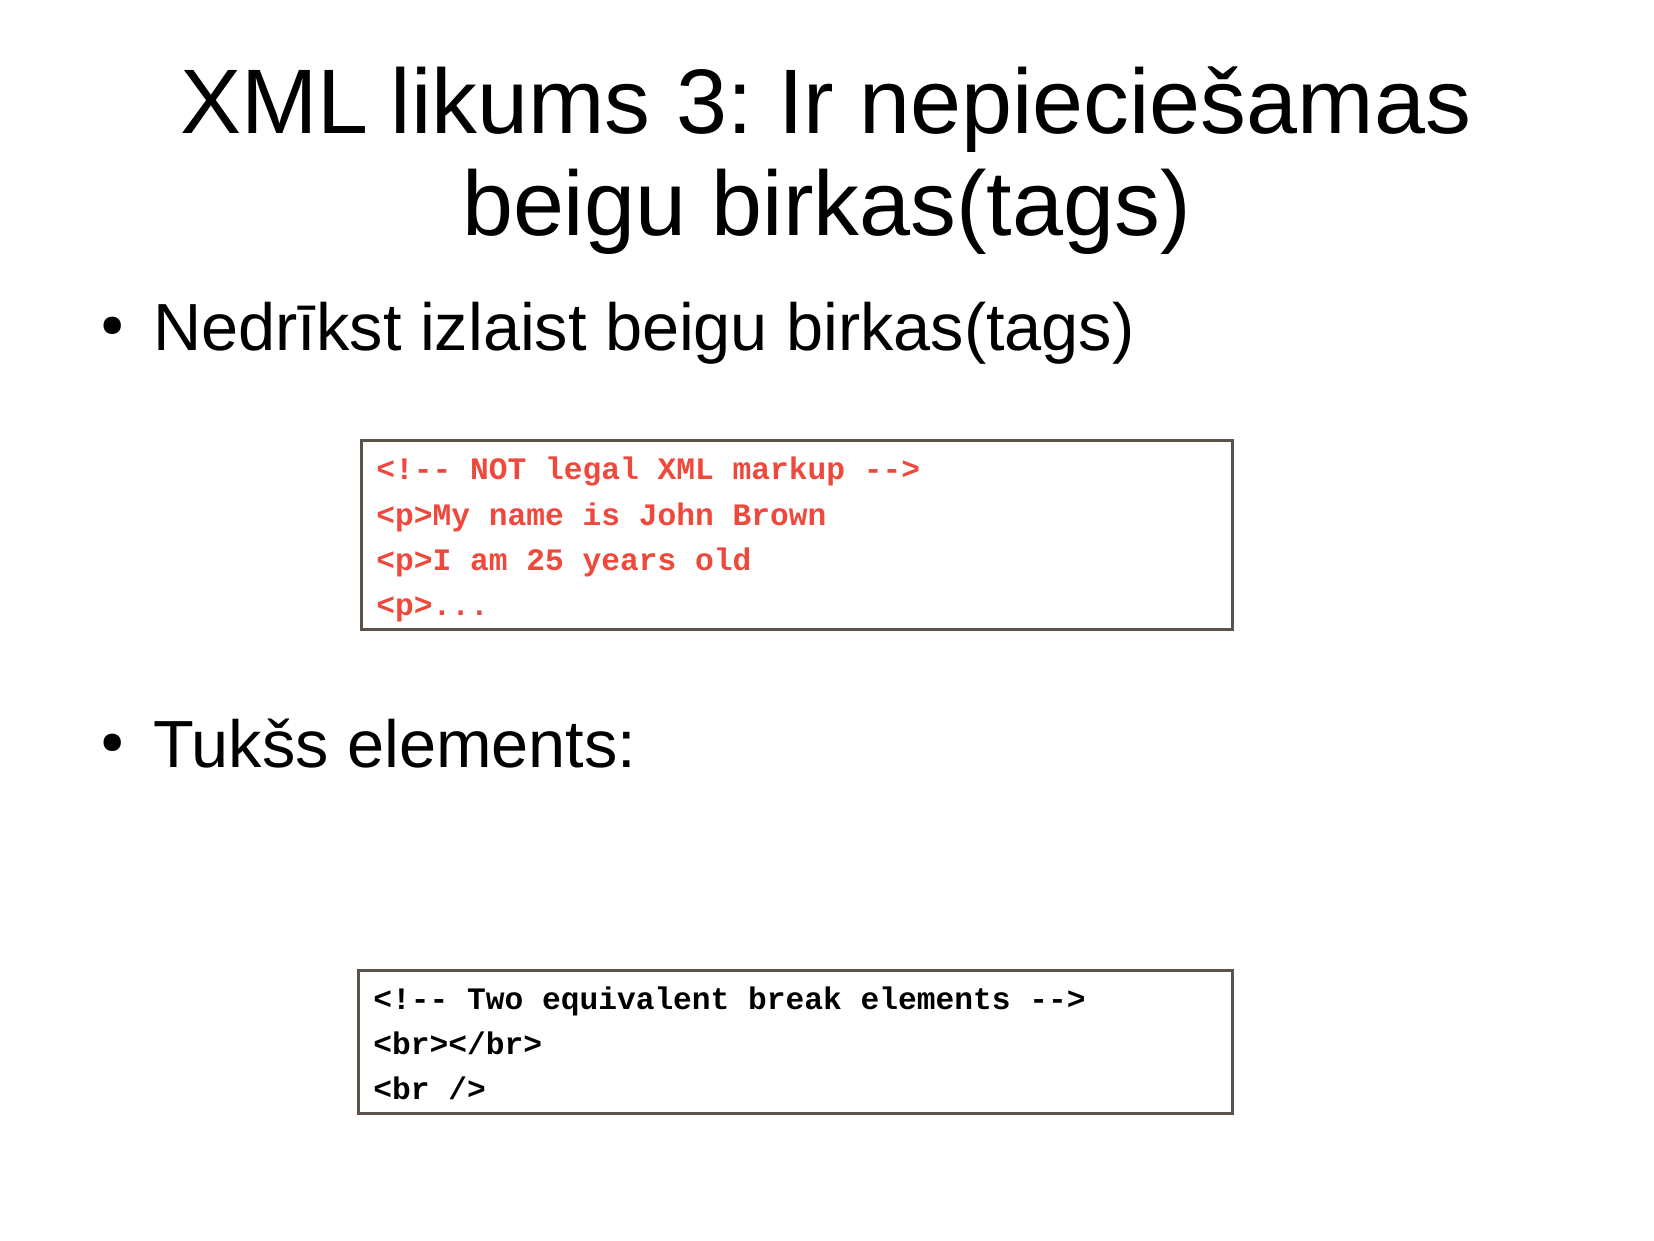

# XML likums 3: Ir nepieciešamas beigu birkas(tags)
Nedrīkst izlaist beigu birkas(tags)
Tukšs elements:
<!-- NOT legal XML markup -->
<p>My name is John Brown
<p>I am 25 years old
<p>...
<!-- Two equivalent break elements -->
<br></br>
<br />